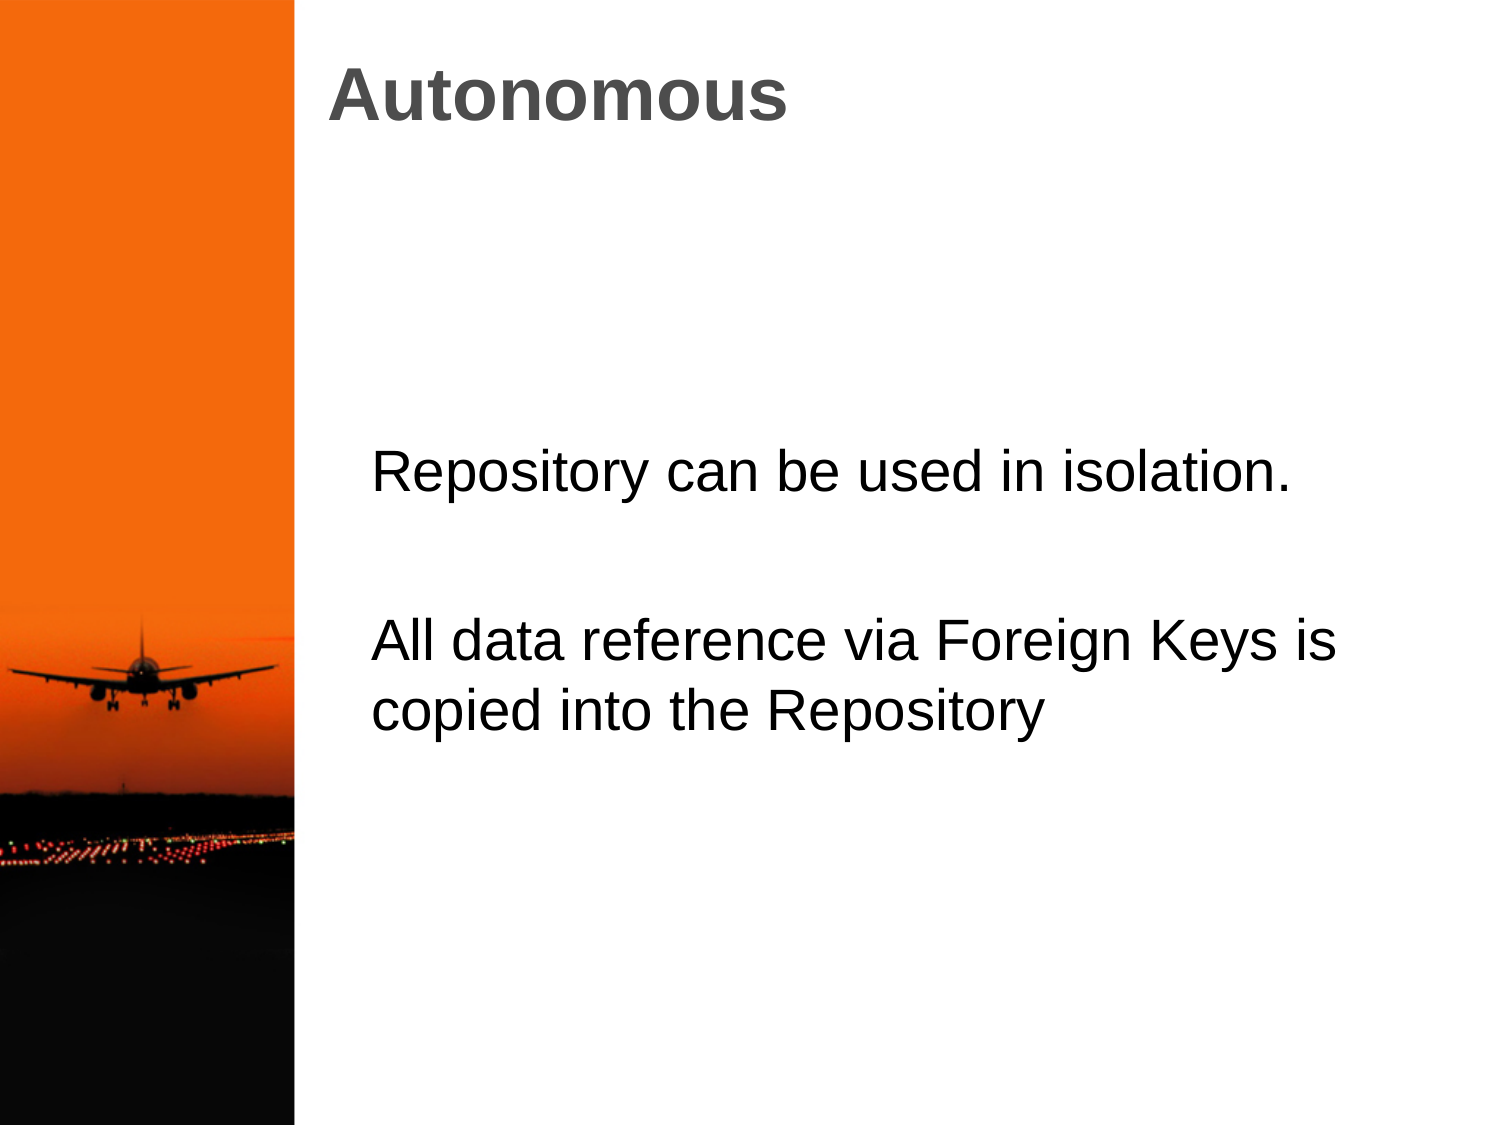

# Autonomous
Repository can be used in isolation.
All data reference via Foreign Keys is copied into the Repository